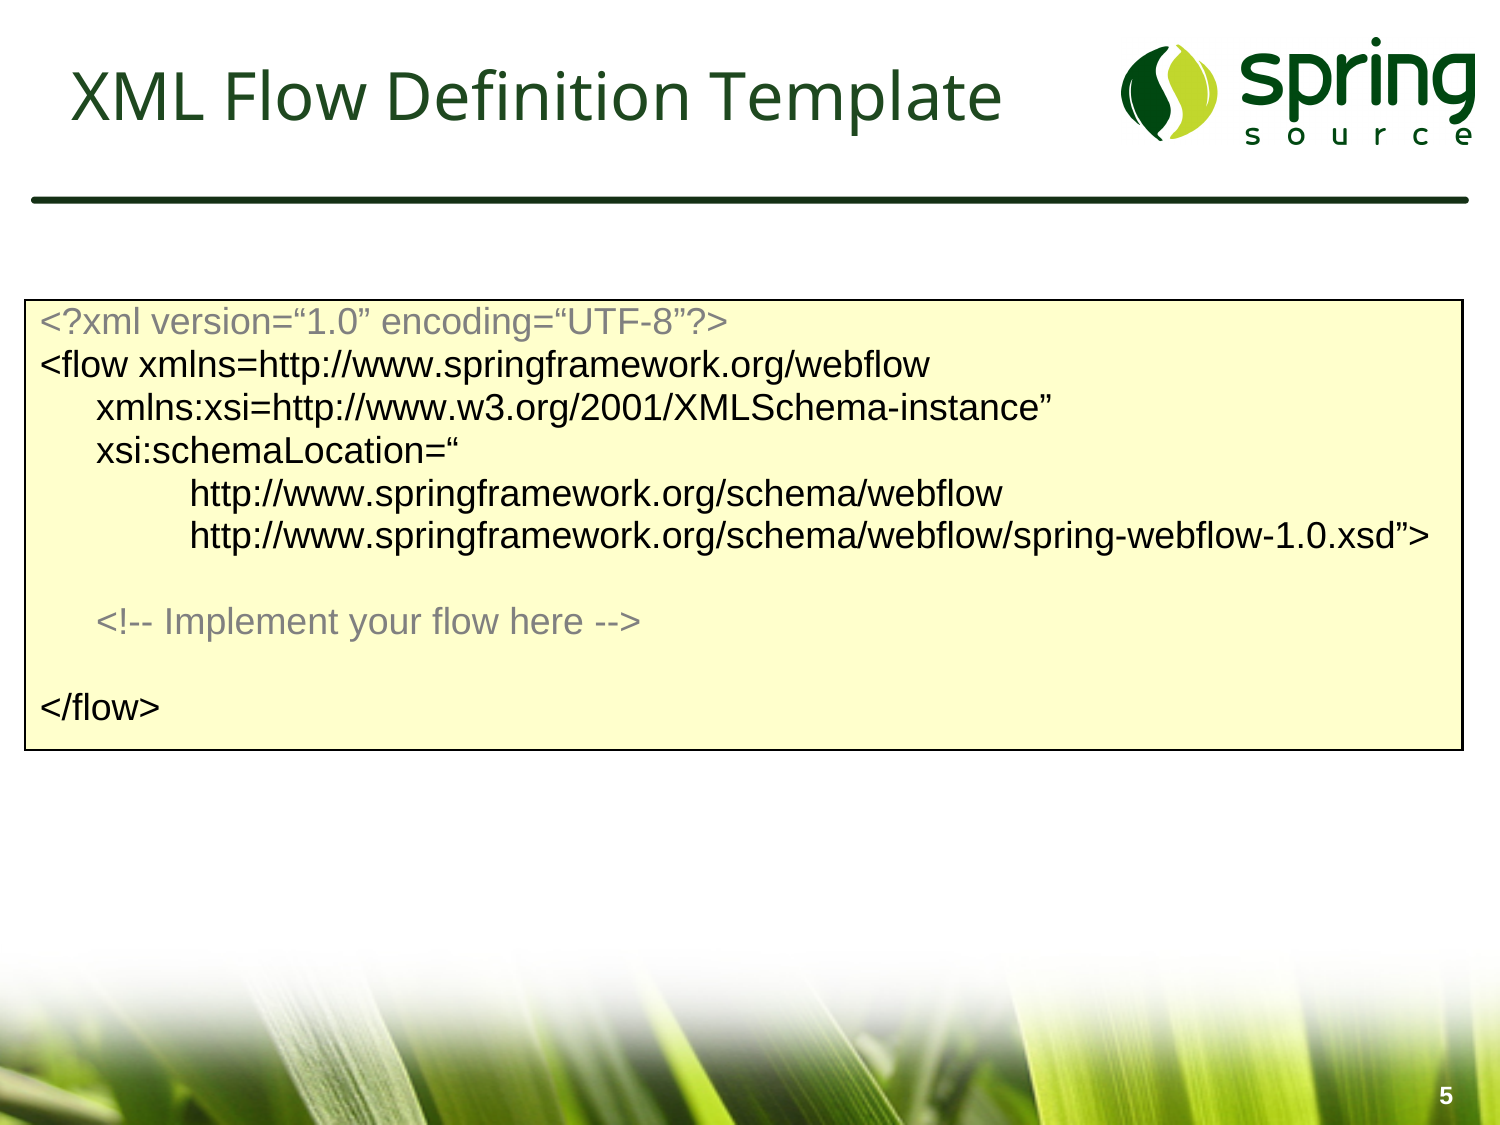

# XML Flow Definition Template
<?xml version=“1.0” encoding=“UTF-8”?>
<flow xmlns=http://www.springframework.org/webflow
	xmlns:xsi=http://www.w3.org/2001/XMLSchema-instance”
	xsi:schemaLocation=“
		http://www.springframework.org/schema/webflow
		http://www.springframework.org/schema/webflow/spring-webflow-1.0.xsd”>
	<!-- Implement your flow here -->
</flow>